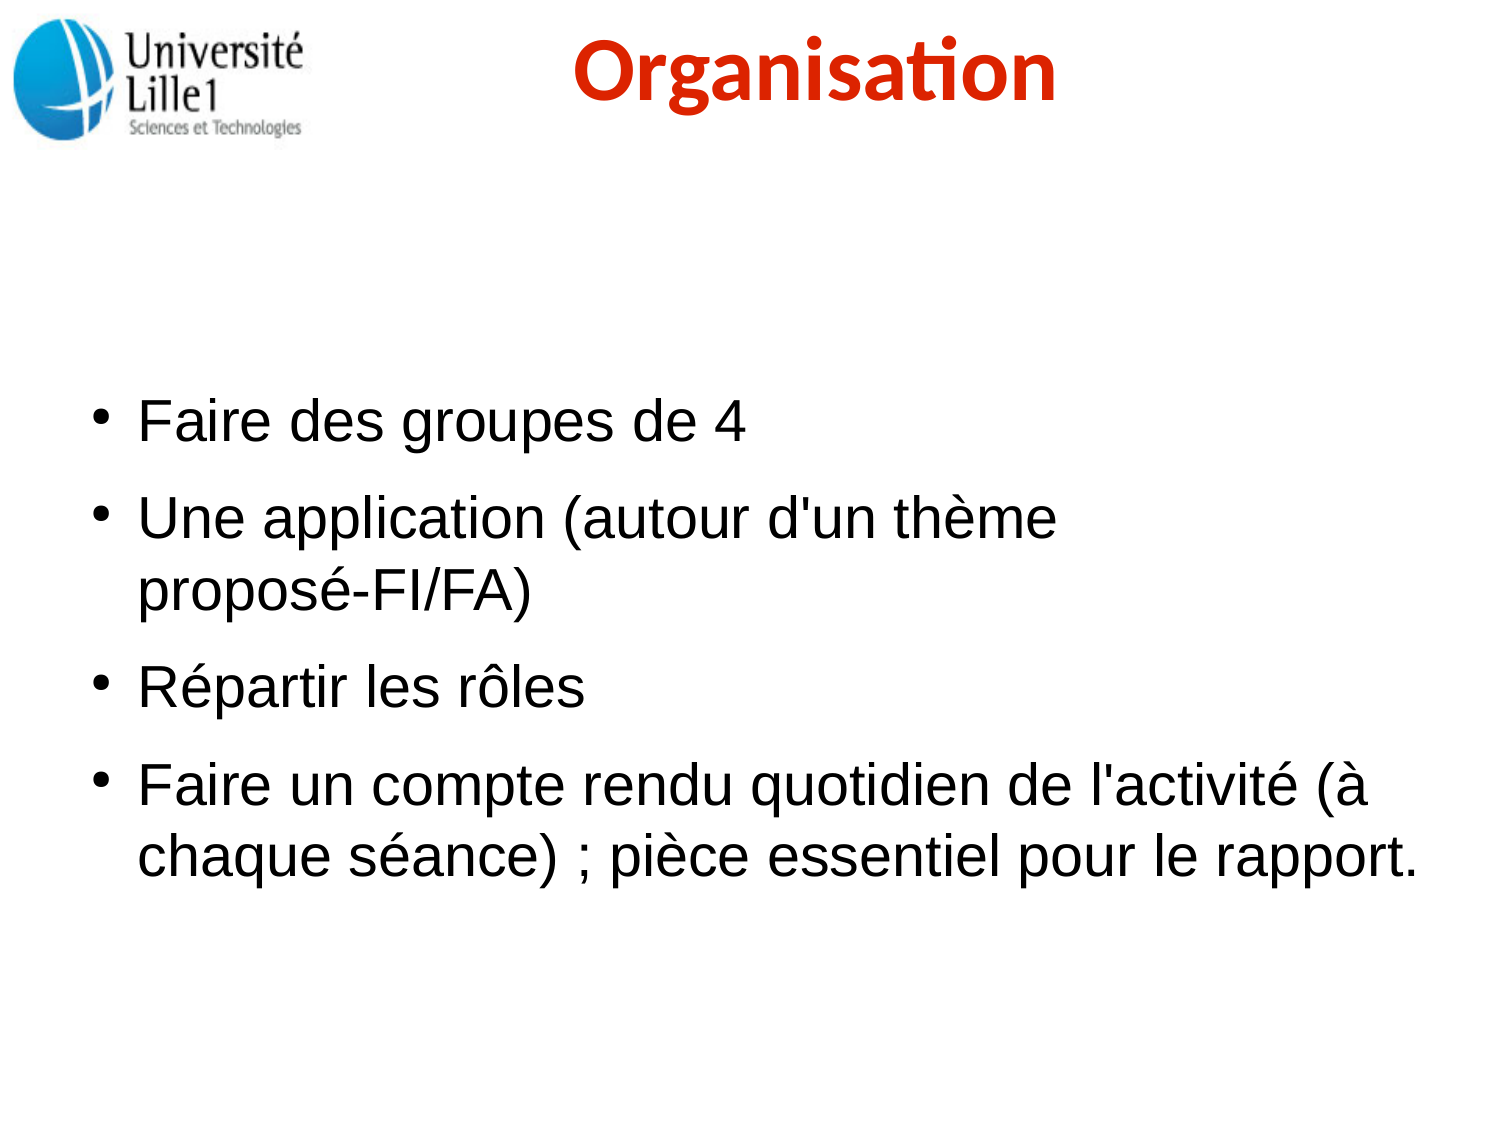

Organisation
# Faire des groupes de 4
Une application (autour d'un thème proposé-FI/FA)
Répartir les rôles
Faire un compte rendu quotidien de l'activité (à chaque séance) ; pièce essentiel pour le rapport.